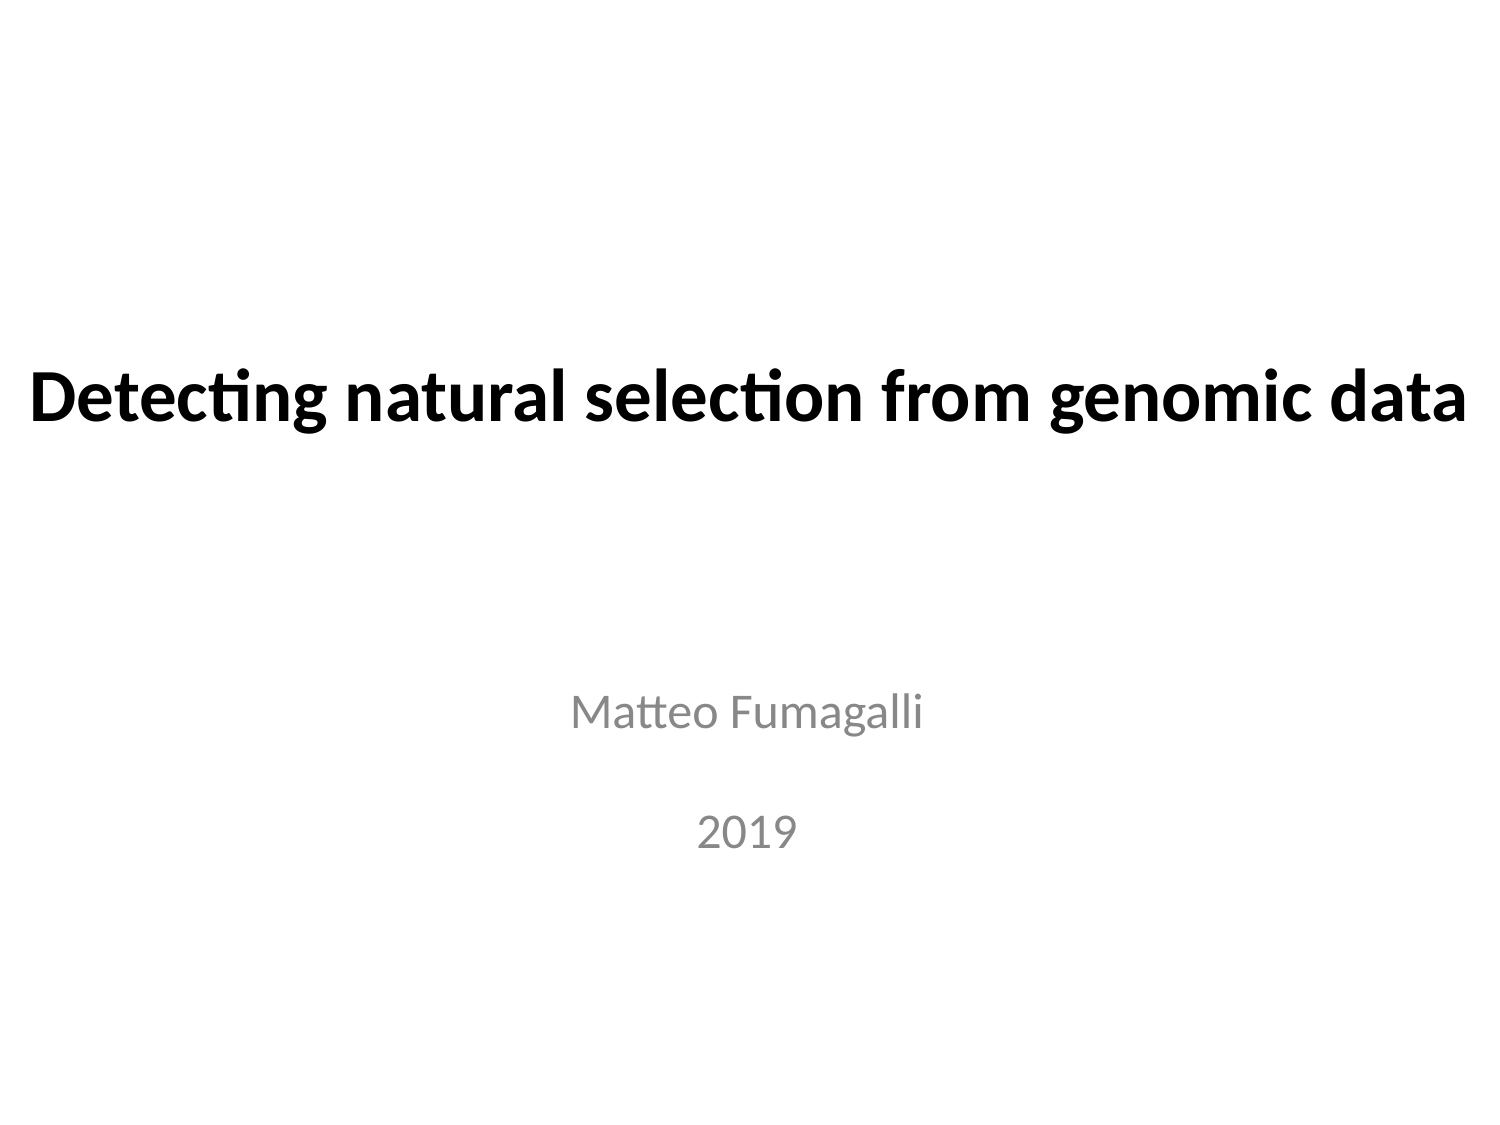

# Detecting natural selection from genomic data
Matteo Fumagalli
2019